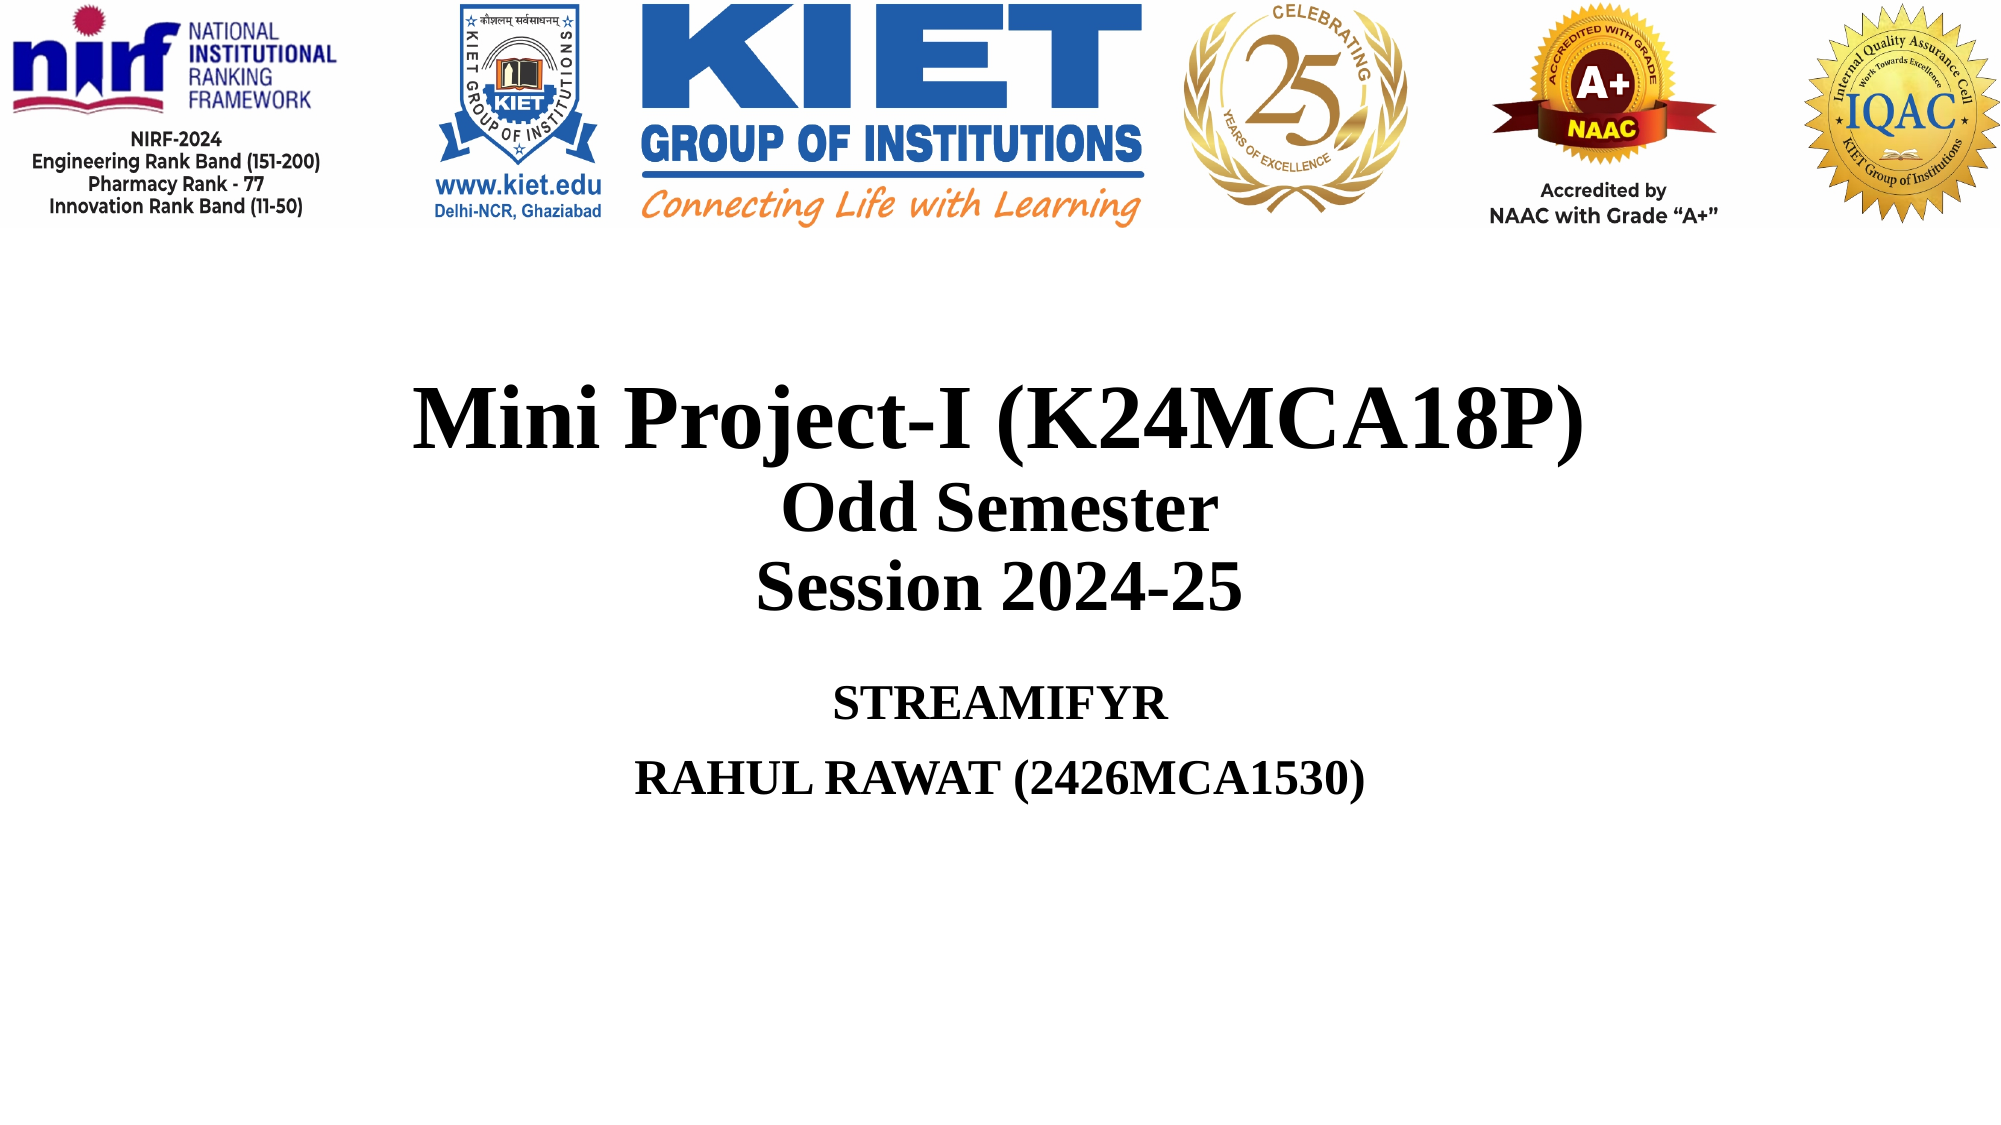

# Mini Project-I (K24MCA18P) Odd Semester Session 2024-25
STREAMIFYR
RAHUL RAWAT (2426MCA1530)